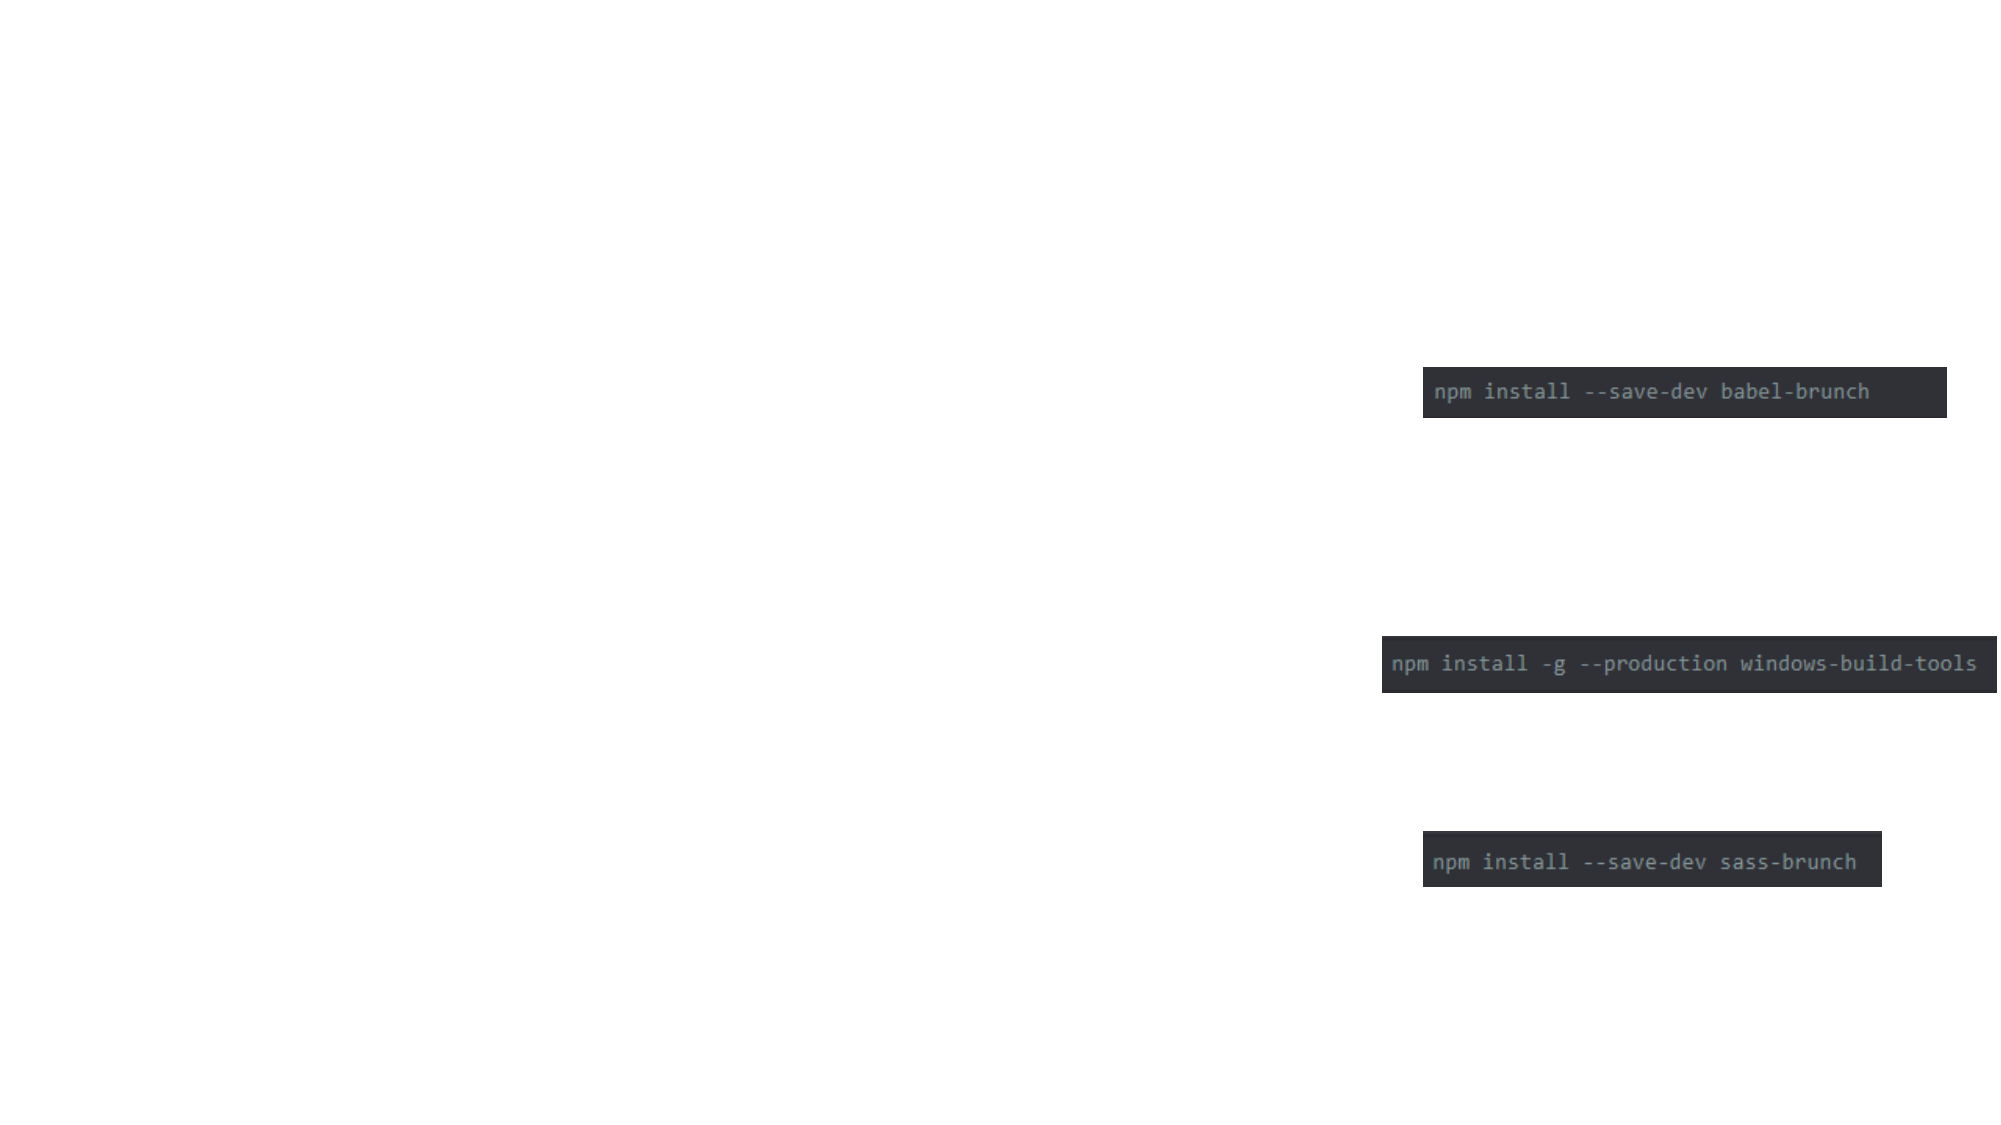

# Ajout des plugins pour la transpilation
- Le plugin pour la transpilation ES vers JS se nomme Babel-Brunch
- Le plugin pour la transpilation SCSS vers CSS a besoin de Python2 pour fonctionner. Il faut donc, avant l’installation du plugin, exécuter cette commande :
(cette commande a besoin de la permission admin)
- Pour finir, installer le plugin Sass-Brunch